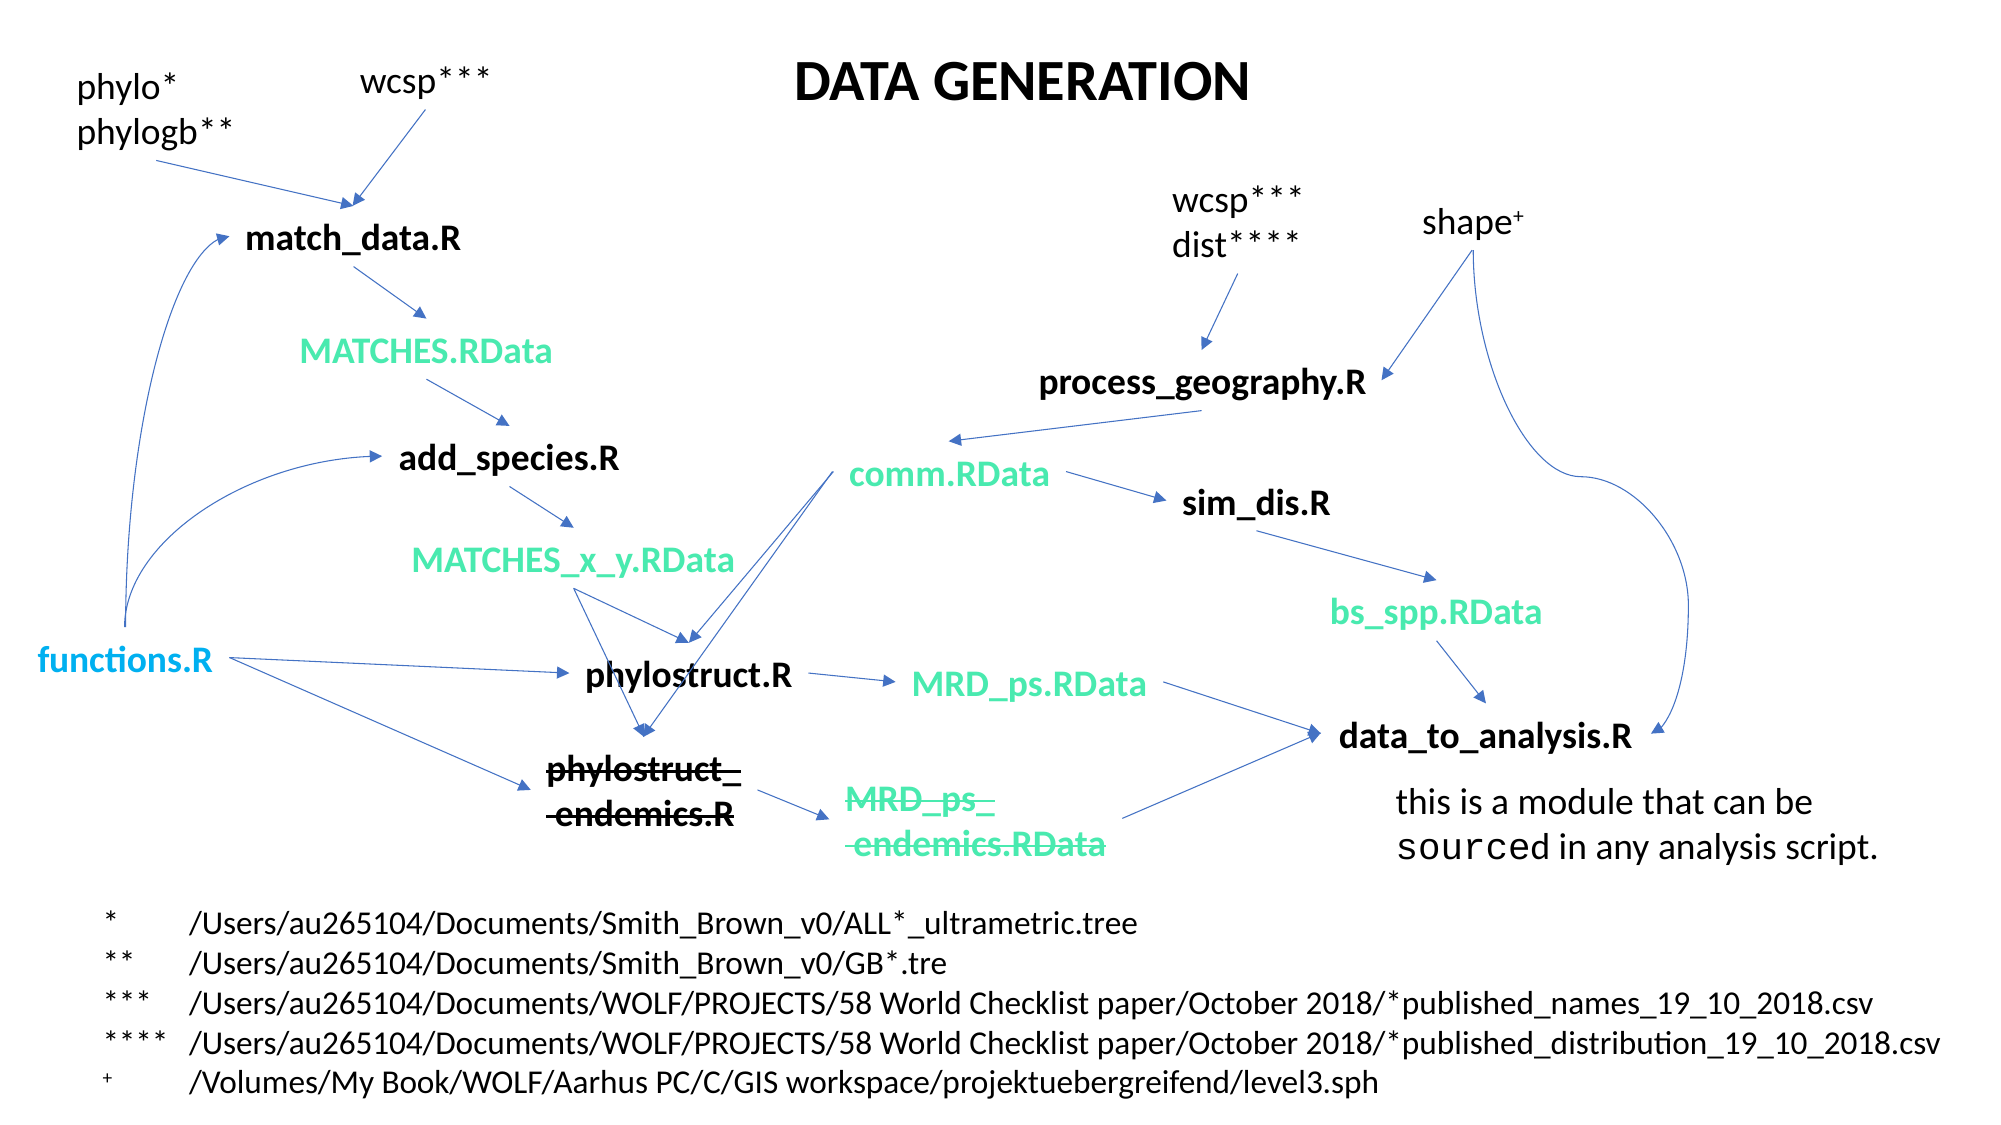

DATA GENERATION
wcsp***
phylo*
phylogb**
wcsp***
dist****
shape+
match_data.R
MATCHES.RData
process_geography.R
add_species.R
comm.RData
sim_dis.R
MATCHES_x_y.RData
bs_spp.RData
functions.R
phylostruct.R
MRD_ps.RData
data_to_analysis.R
phylostruct_
 endemics.R
MRD_ps_
 endemics.RData
this is a module that can be sourced in any analysis script.
*	/Users/au265104/Documents/Smith_Brown_v0/ALL*_ultrametric.tree
**	/Users/au265104/Documents/Smith_Brown_v0/GB*.tre
***	/Users/au265104/Documents/WOLF/PROJECTS/58 World Checklist paper/October 2018/*published_names_19_10_2018.csv
****	/Users/au265104/Documents/WOLF/PROJECTS/58 World Checklist paper/October 2018/*published_distribution_19_10_2018.csv
+	/Volumes/My Book/WOLF/Aarhus PC/C/GIS workspace/projektuebergreifend/level3.sph
*/Users/au265104/Documents/Smith_Brown_v0/ALLMB_ultrametric.tree